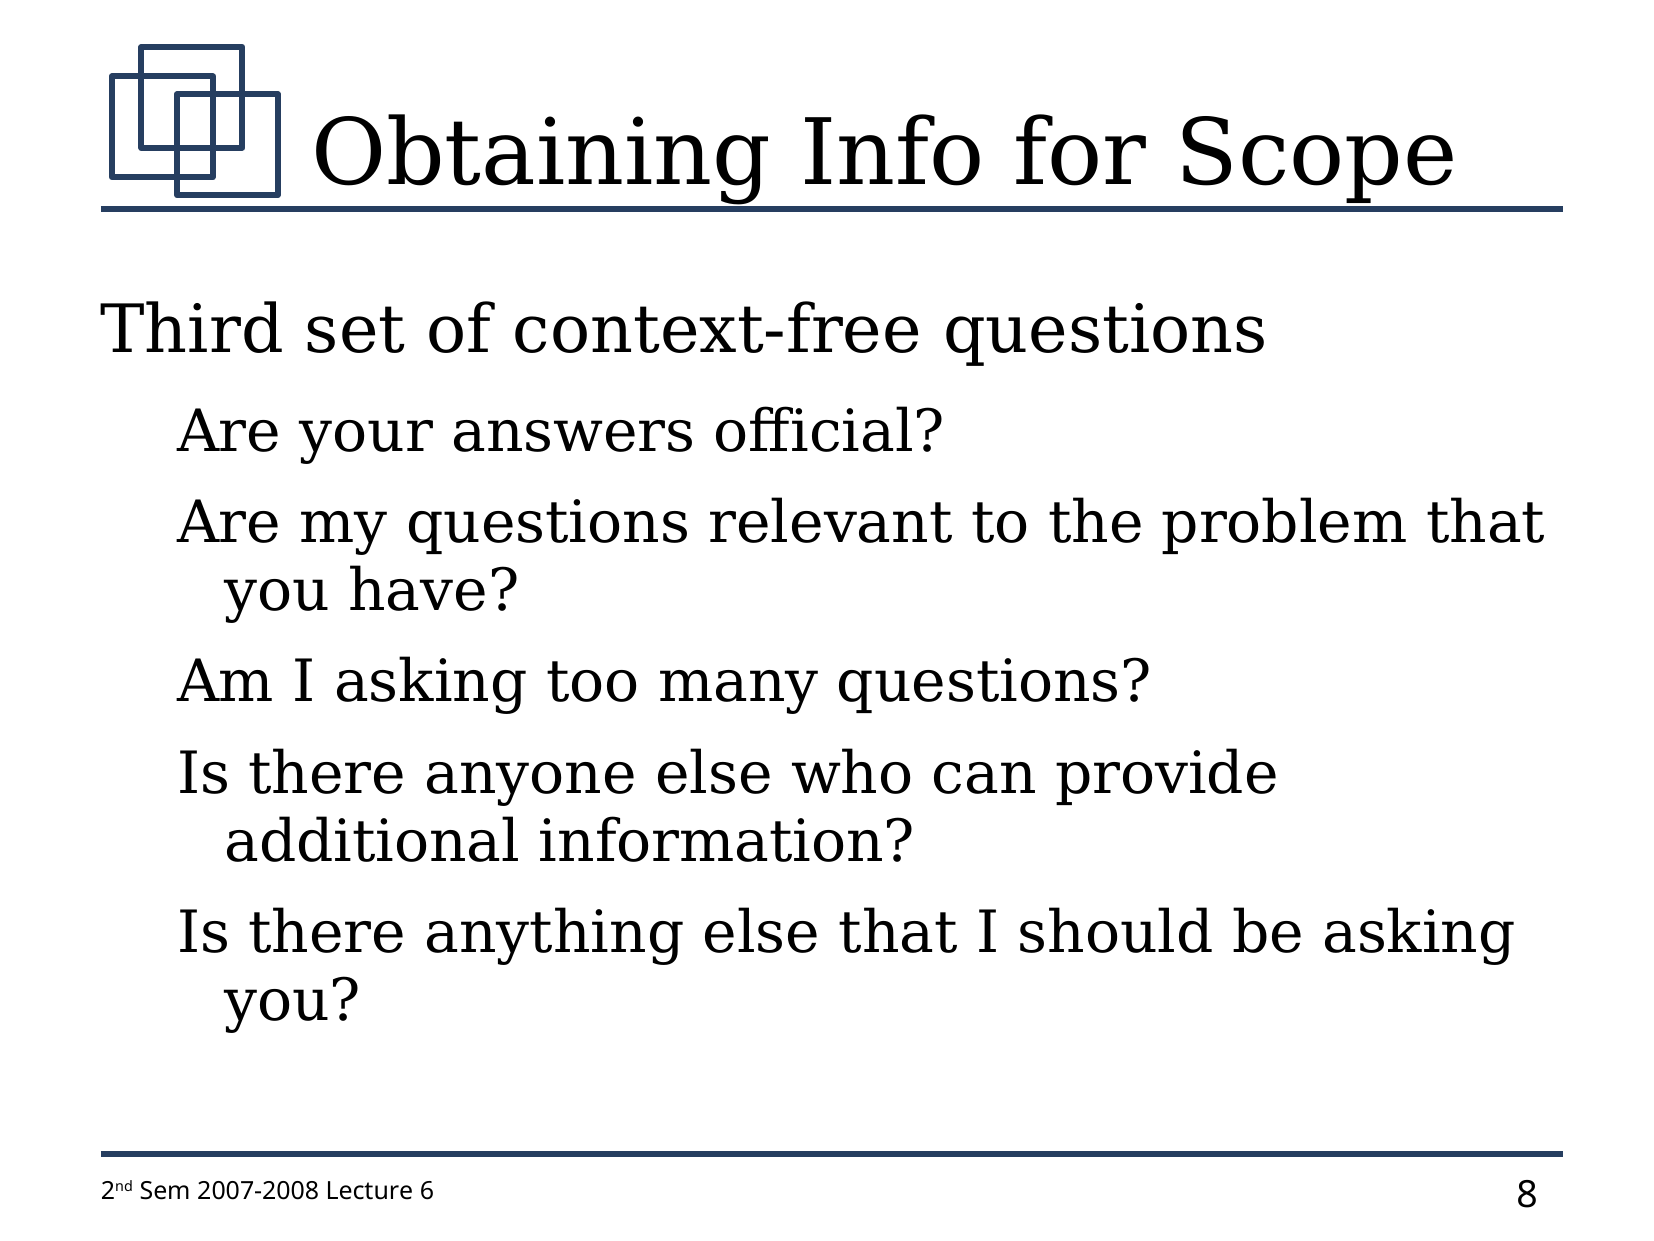

# Obtaining Info for Scope
Third set of context-free questions
Are your answers official?
Are my questions relevant to the problem that you have?
Am I asking too many questions?
Is there anyone else who can provide additional information?
Is there anything else that I should be asking you?